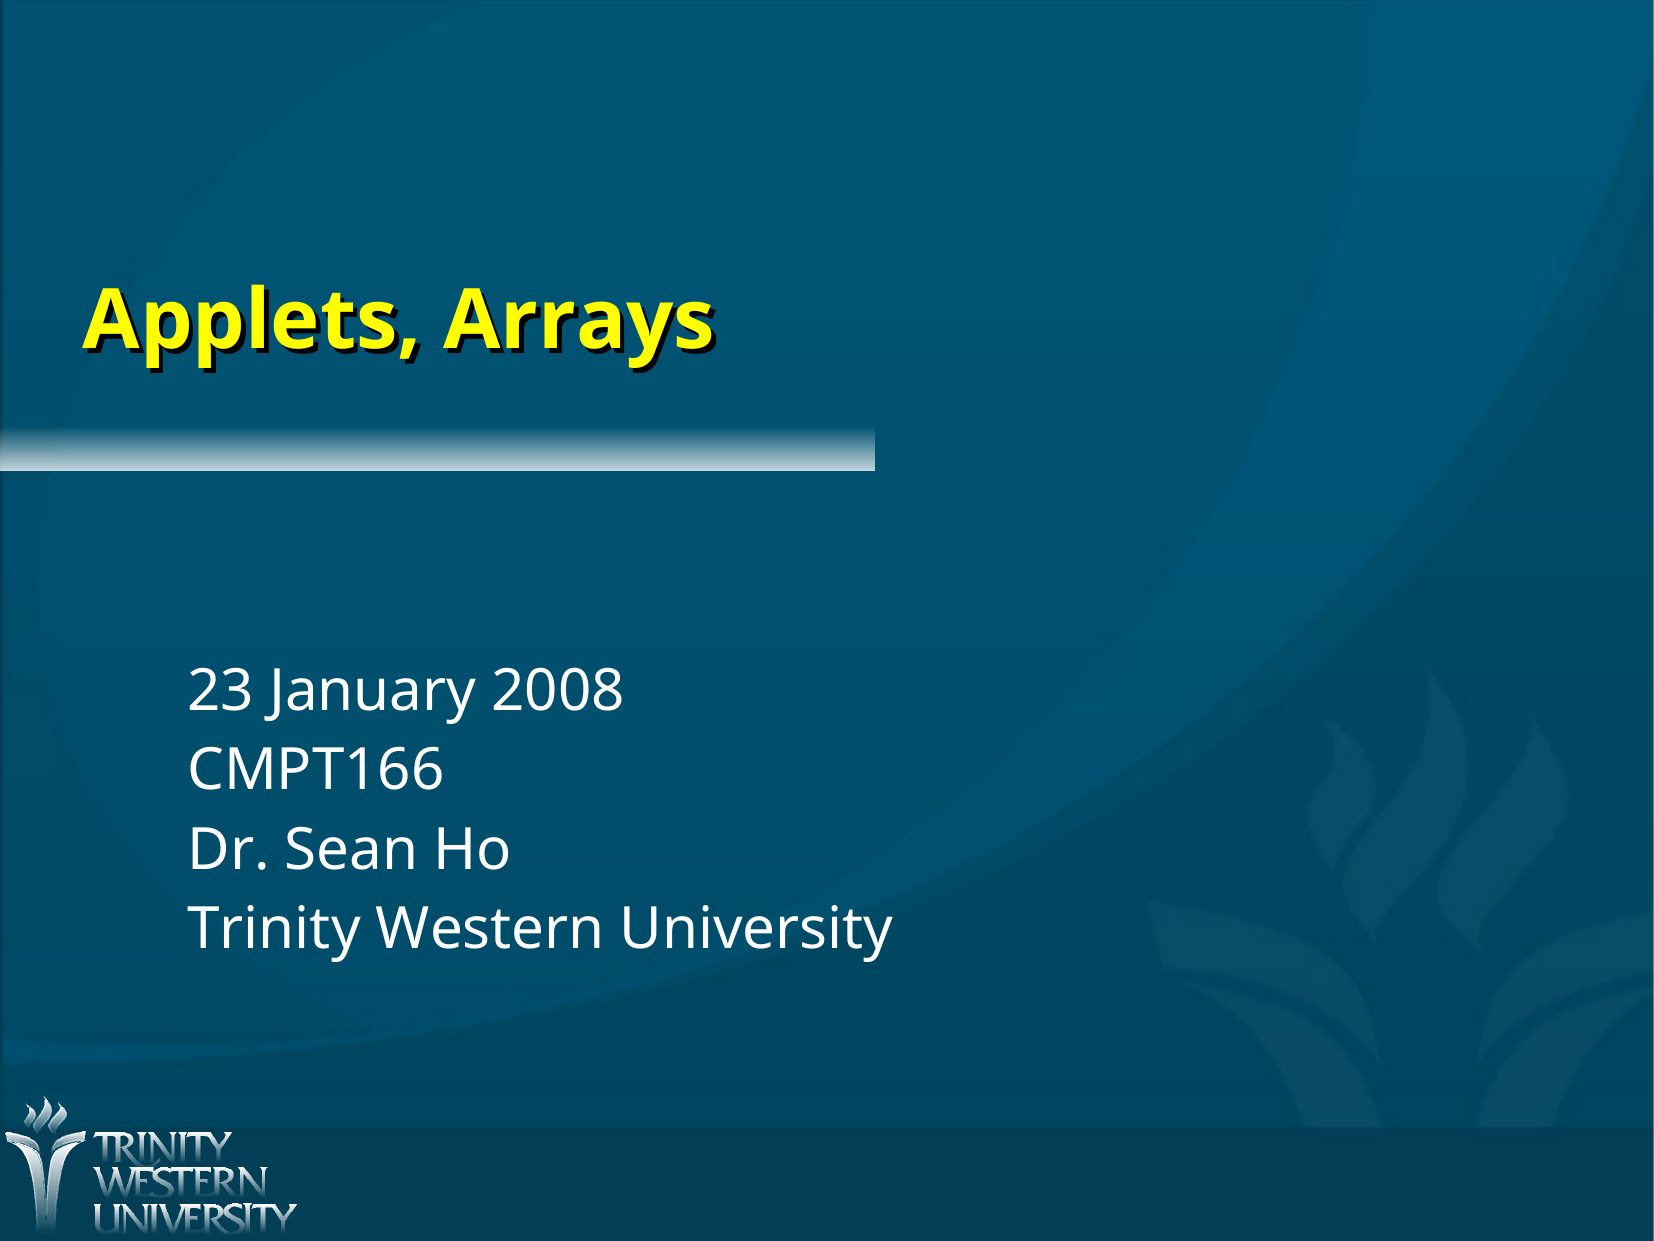

# Applets, Arrays
23 January 2008
CMPT166
Dr. Sean Ho
Trinity Western University